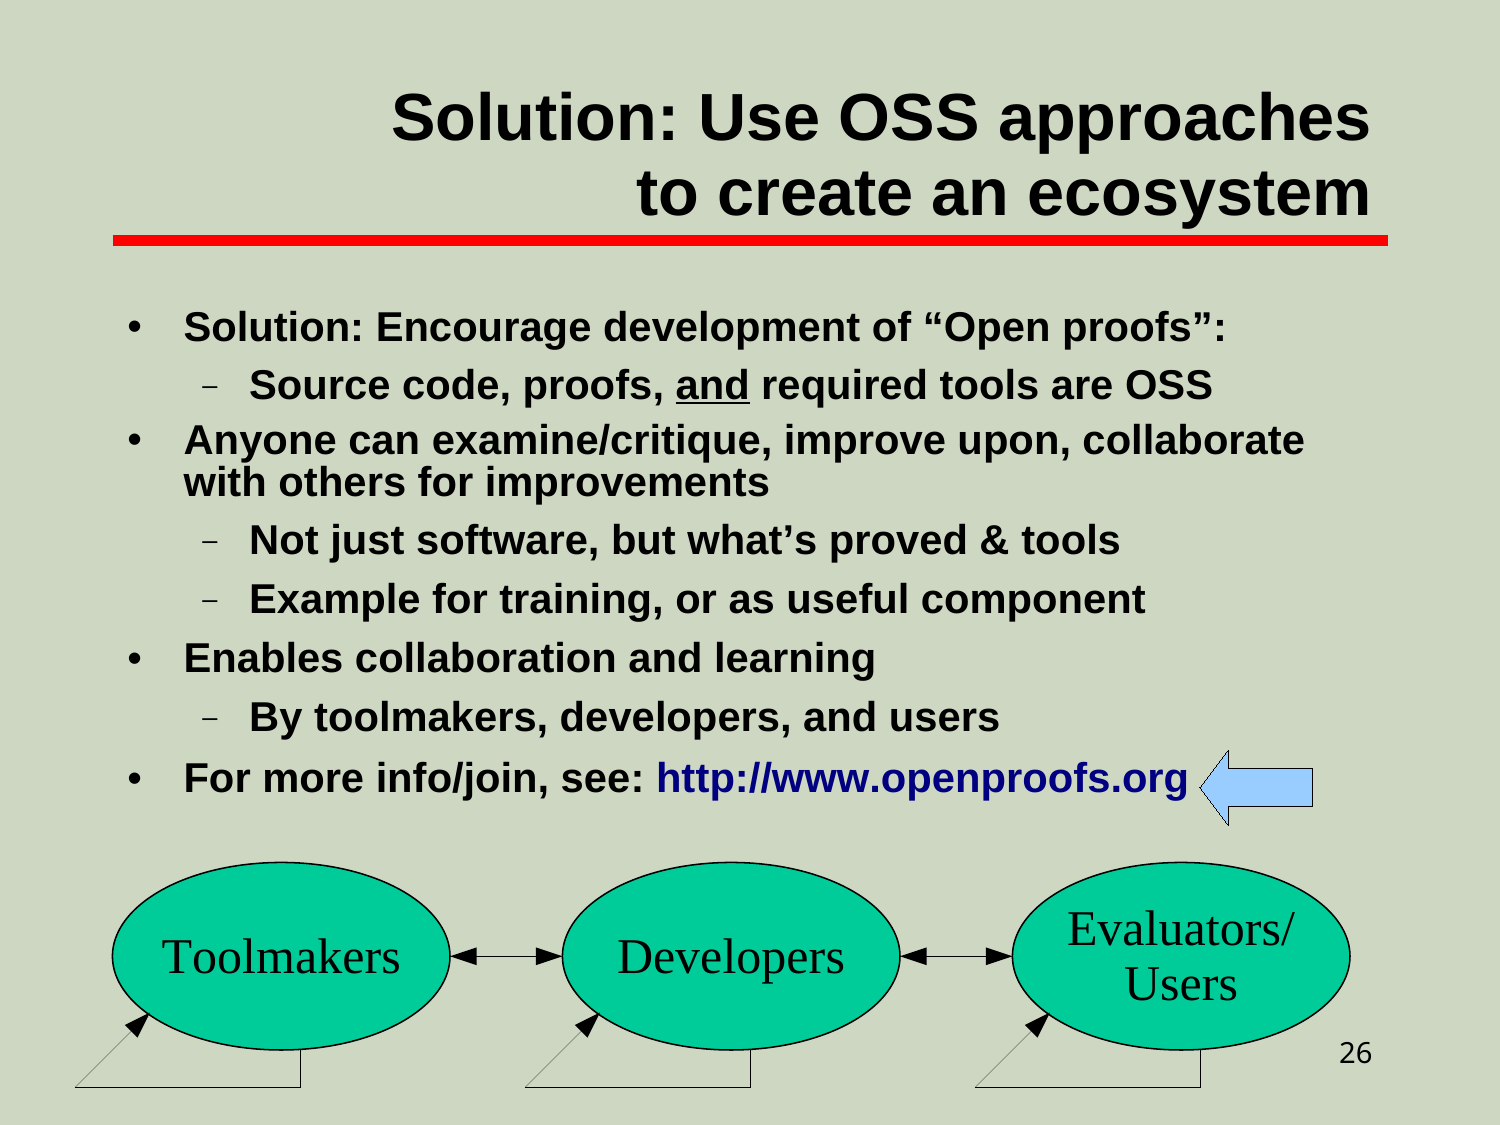

# Solution: Use OSS approaches to create an ecosystem
Solution: Encourage development of “Open proofs”:
Source code, proofs, and required tools are OSS
Anyone can examine/critique, improve upon, collaborate with others for improvements
Not just software, but what’s proved & tools
Example for training, or as useful component
Enables collaboration and learning
By toolmakers, developers, and users
For more info/join, see: http://www.openproofs.org
Toolmakers
Developers
Evaluators/
Users